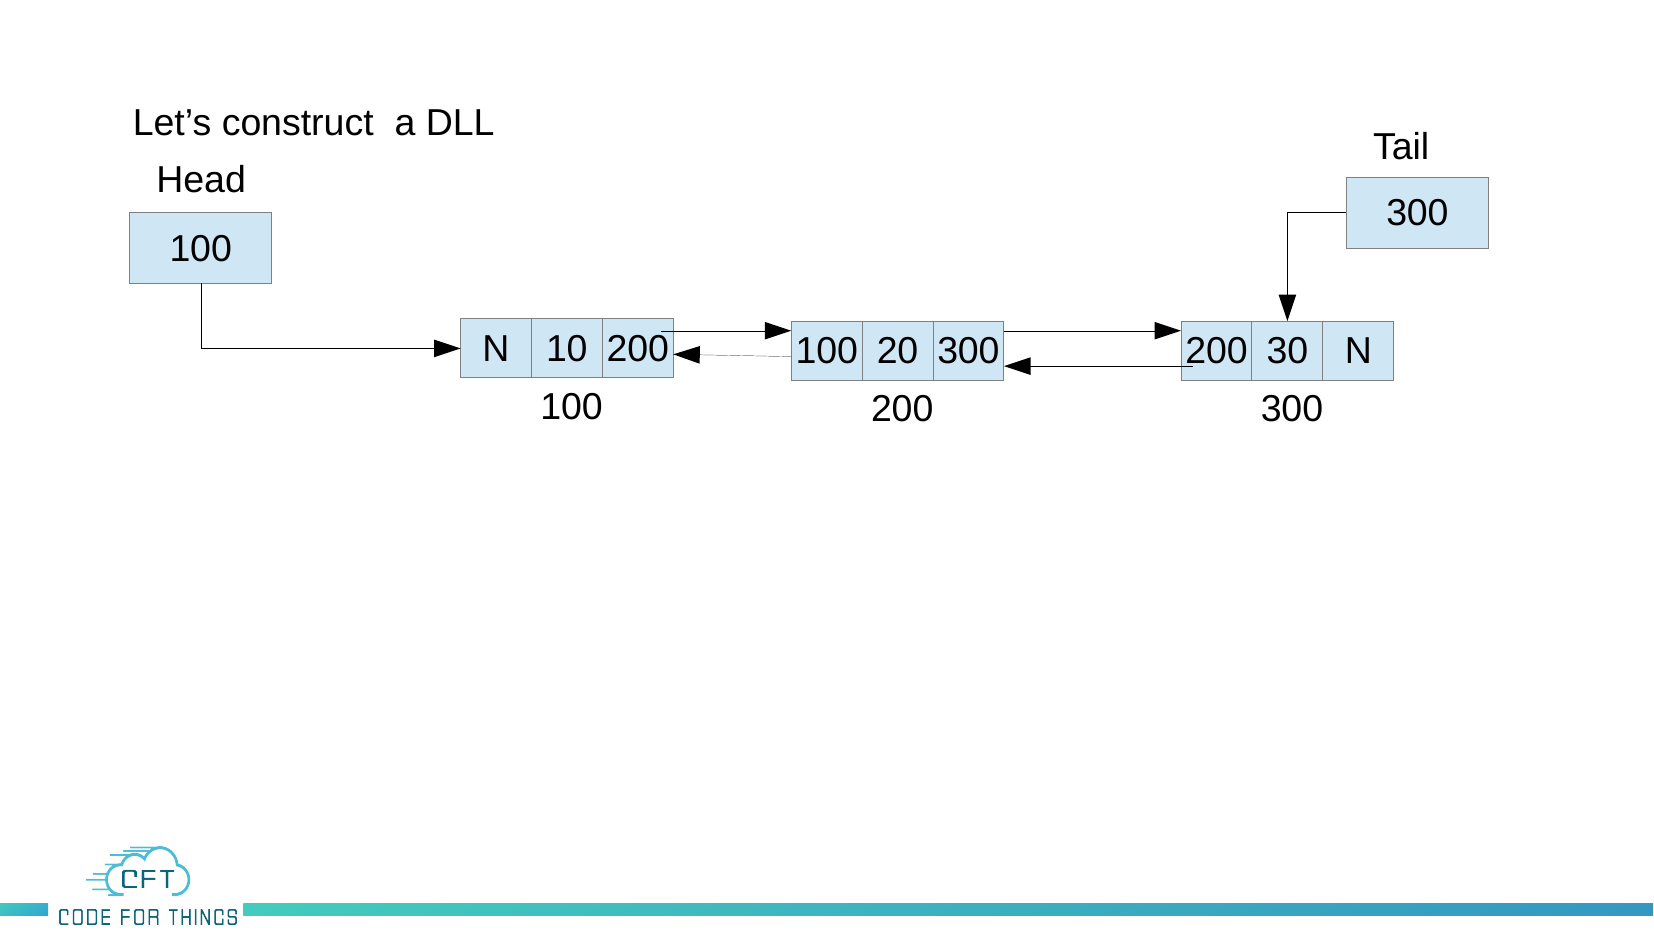

Let’s construct a DLL
Tail
Head
300
100
N
10
200
100
20
300
200
30
N
100
200
300